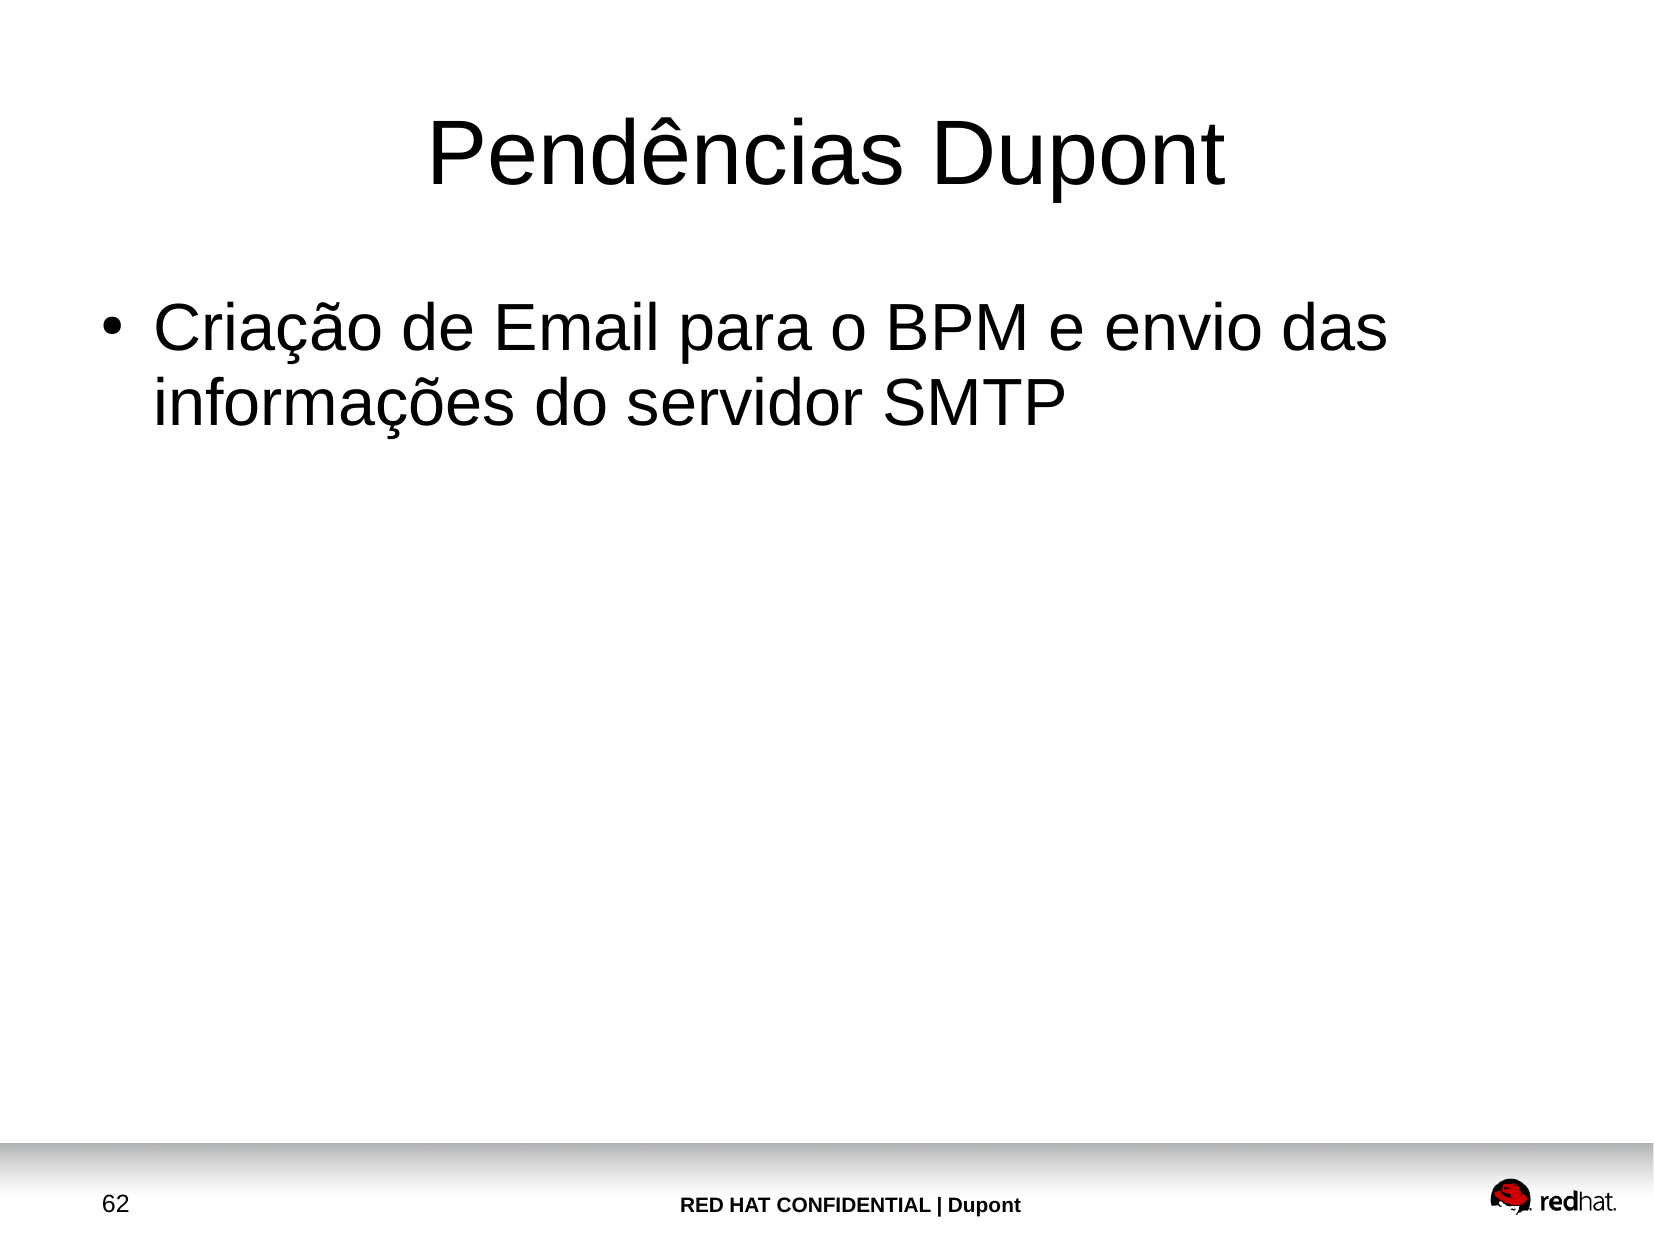

# Pendências Dupont
Criação de Email para o BPM e envio das informações do servidor SMTP